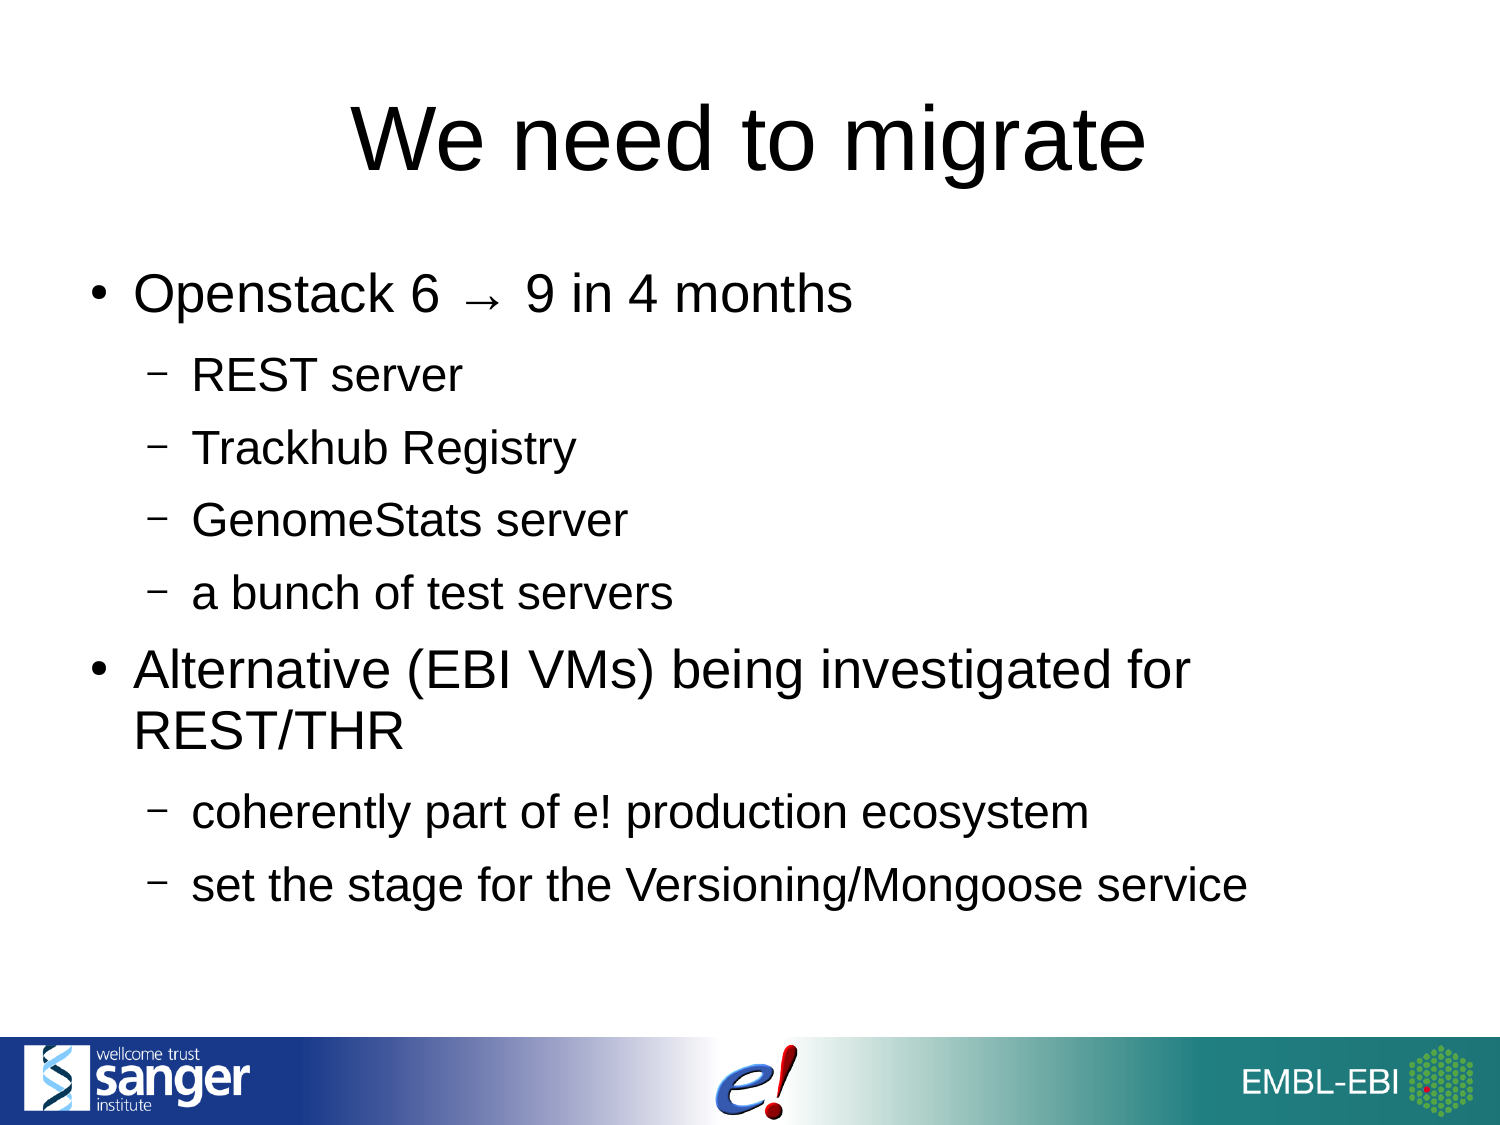

# We need to migrate
Openstack 6 → 9 in 4 months
REST server
Trackhub Registry
GenomeStats server
a bunch of test servers
Alternative (EBI VMs) being investigated for REST/THR
coherently part of e! production ecosystem
set the stage for the Versioning/Mongoose service